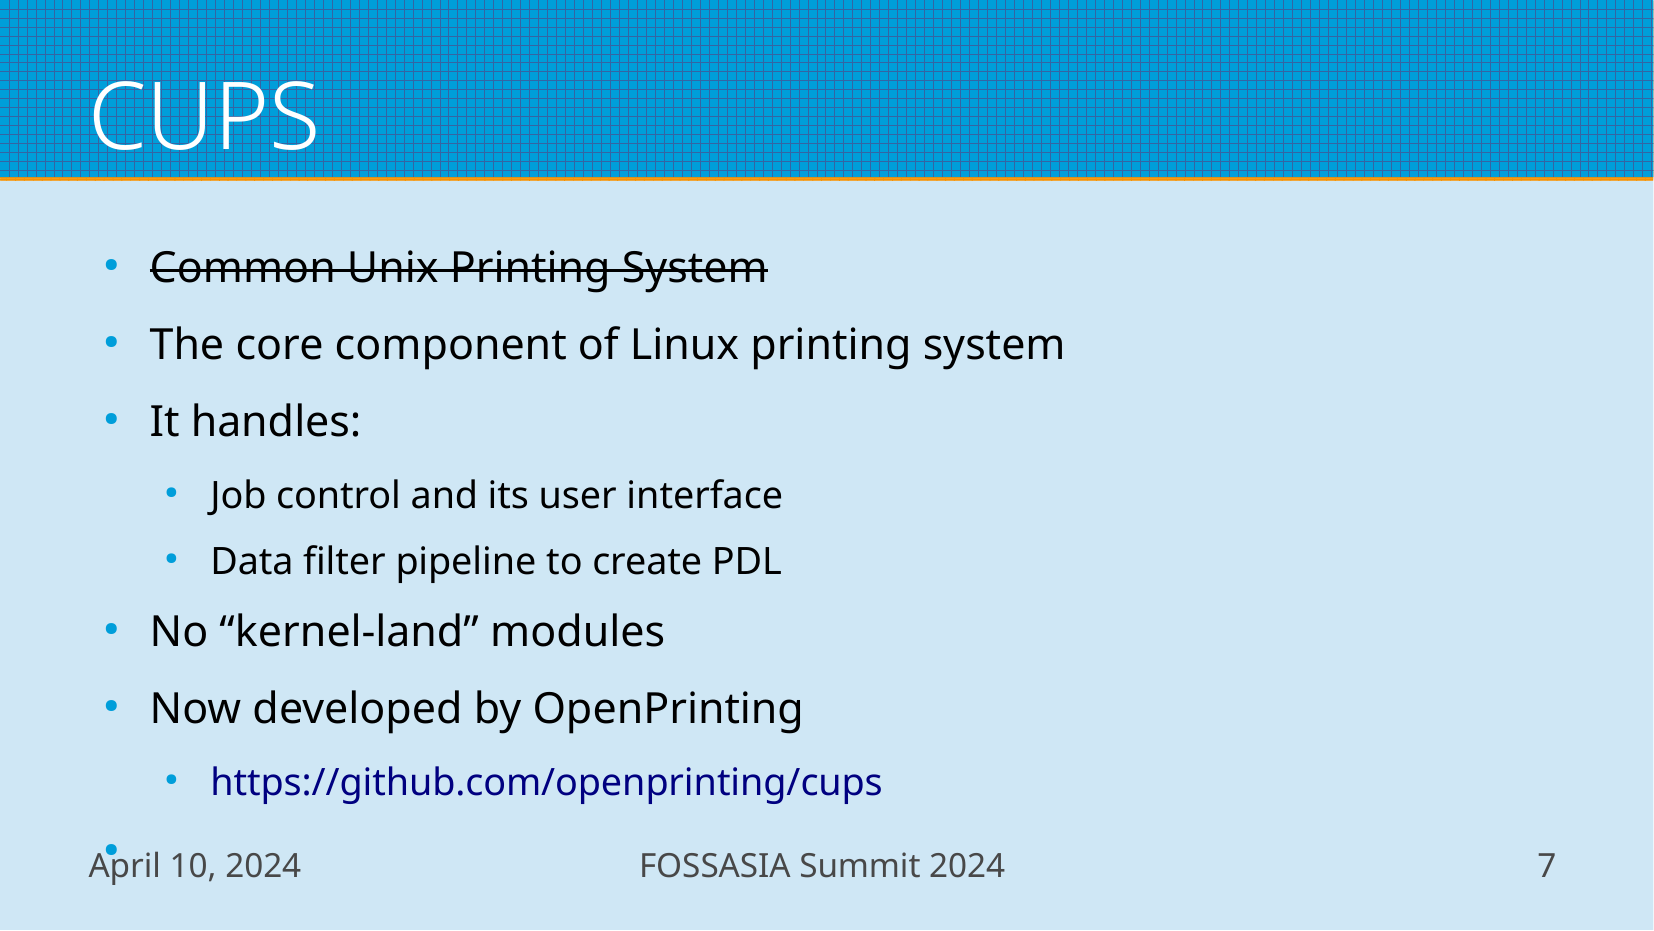

# CUPS
Common Unix Printing System
The core component of Linux printing system
It handles:
Job control and its user interface
Data filter pipeline to create PDL
No “kernel-land” modules
Now developed by OpenPrinting
https://github.com/openprinting/cups
April 10, 2024
FOSSASIA Summit 2024
7